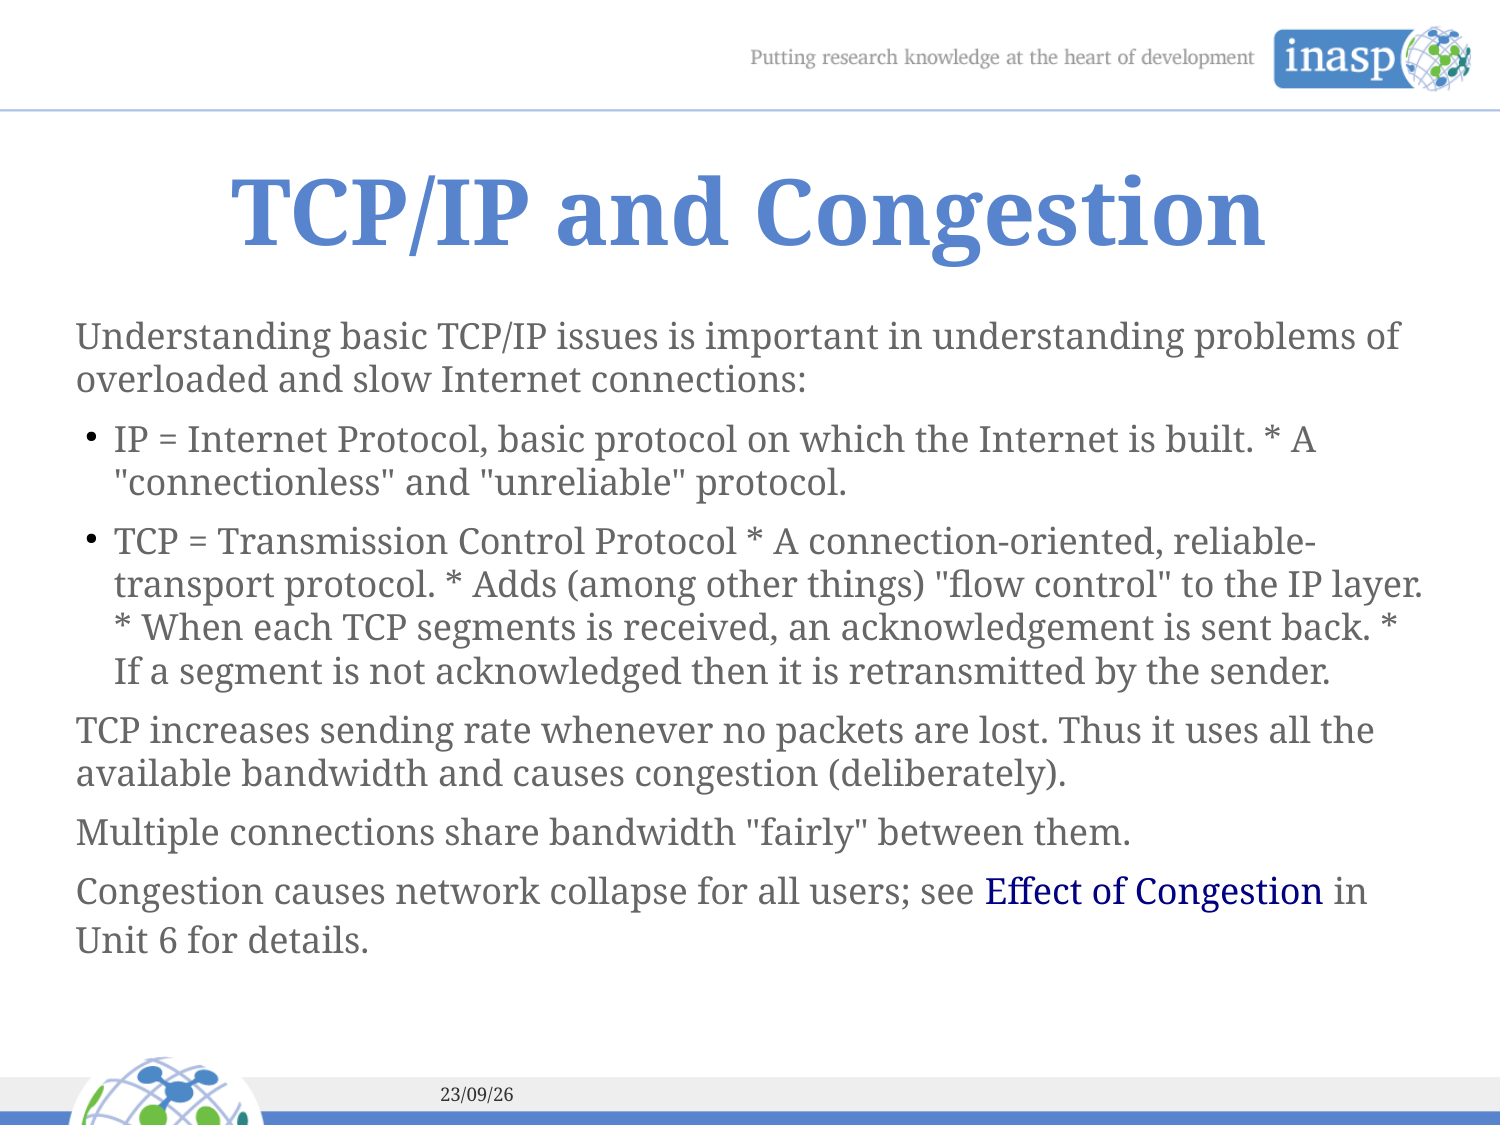

# TCP/IP and Congestion
Understanding basic TCP/IP issues is important in understanding problems of overloaded and slow Internet connections:
IP = Internet Protocol, basic protocol on which the Internet is built. * A "connectionless" and "unreliable" protocol.
TCP = Transmission Control Protocol * A connection-oriented, reliable-transport protocol. * Adds (among other things) "flow control" to the IP layer. * When each TCP segments is received, an acknowledgement is sent back. * If a segment is not acknowledged then it is retransmitted by the sender.
TCP increases sending rate whenever no packets are lost. Thus it uses all the available bandwidth and causes congestion (deliberately).
Multiple connections share bandwidth "fairly" between them.
Congestion causes network collapse for all users; see Effect of Congestion in Unit 6 for details.